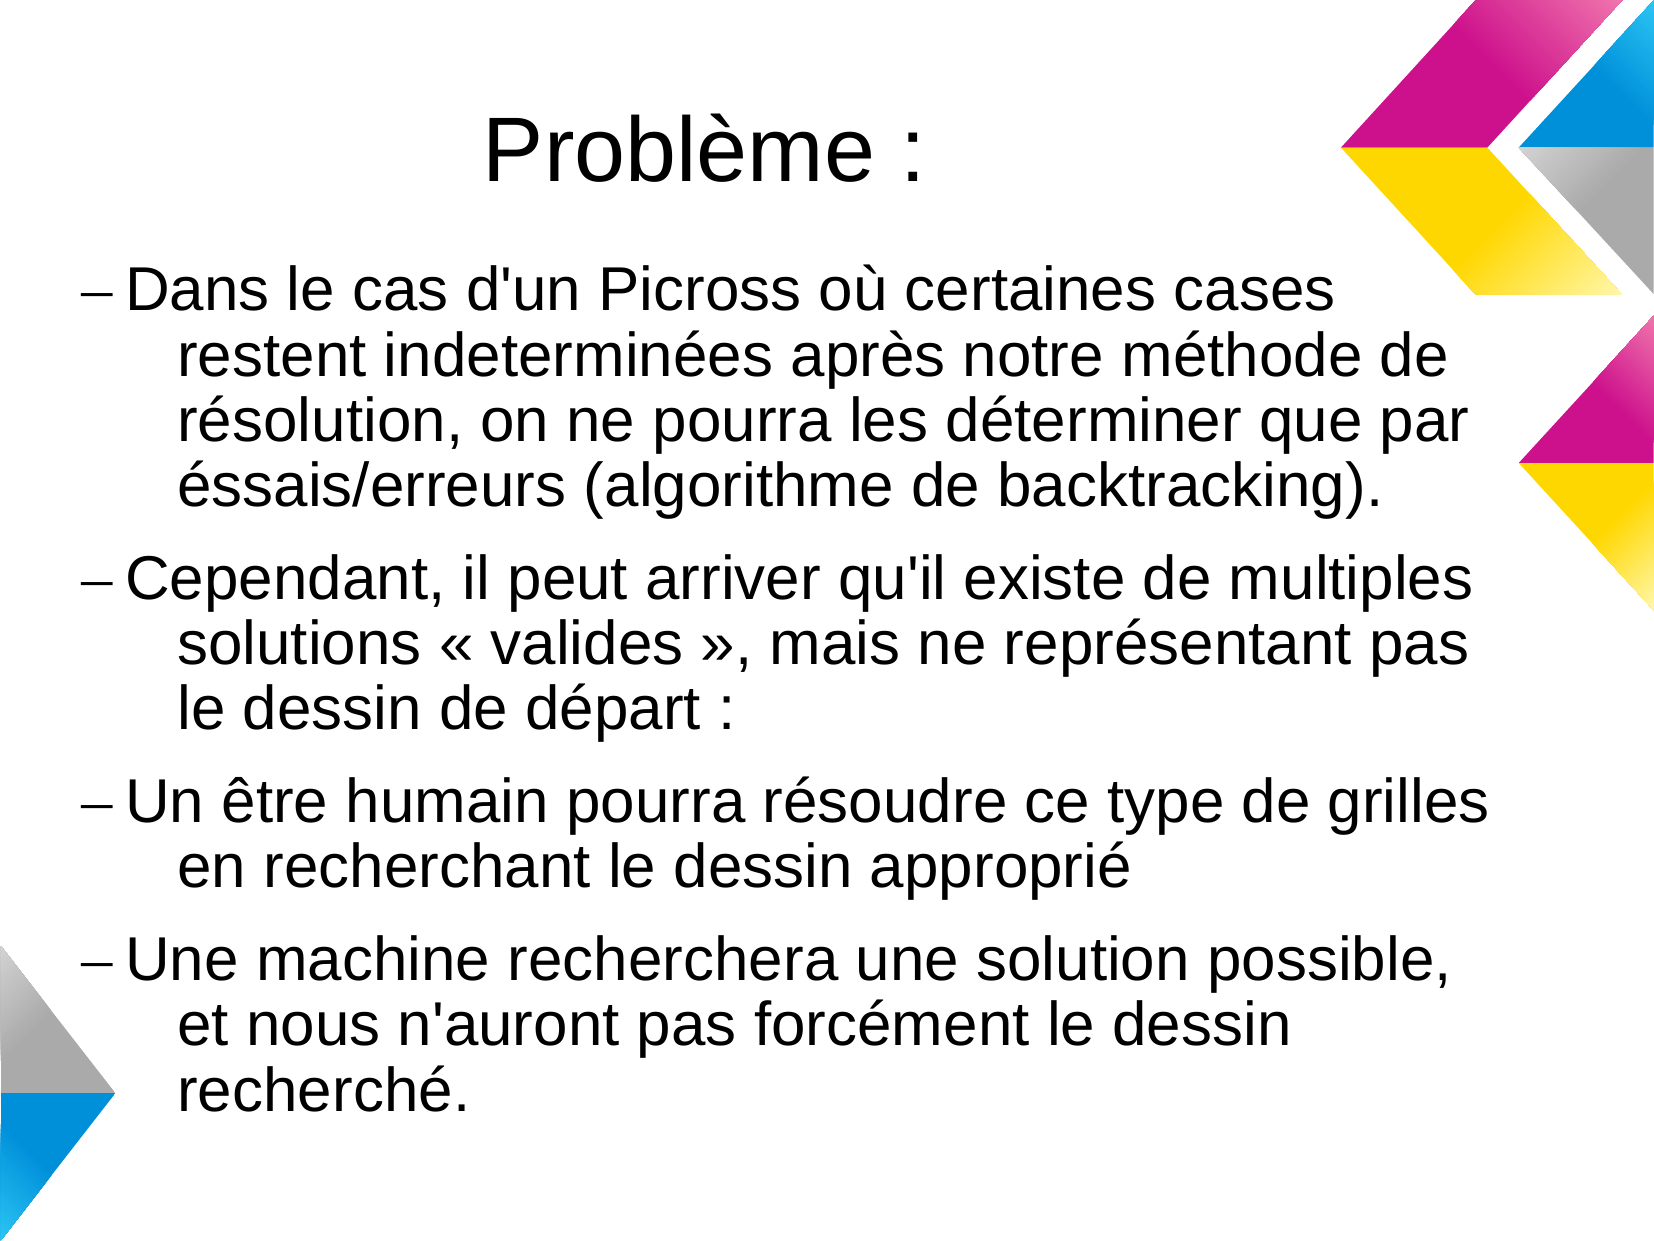

# Problème :
Dans le cas d'un Picross où certaines cases restent indeterminées après notre méthode de résolution, on ne pourra les déterminer que par éssais/erreurs (algorithme de backtracking).
Cependant, il peut arriver qu'il existe de multiples solutions « valides », mais ne représentant pas le dessin de départ :
Un être humain pourra résoudre ce type de grilles en recherchant le dessin approprié
Une machine recherchera une solution possible, et nous n'auront pas forcément le dessin recherché.